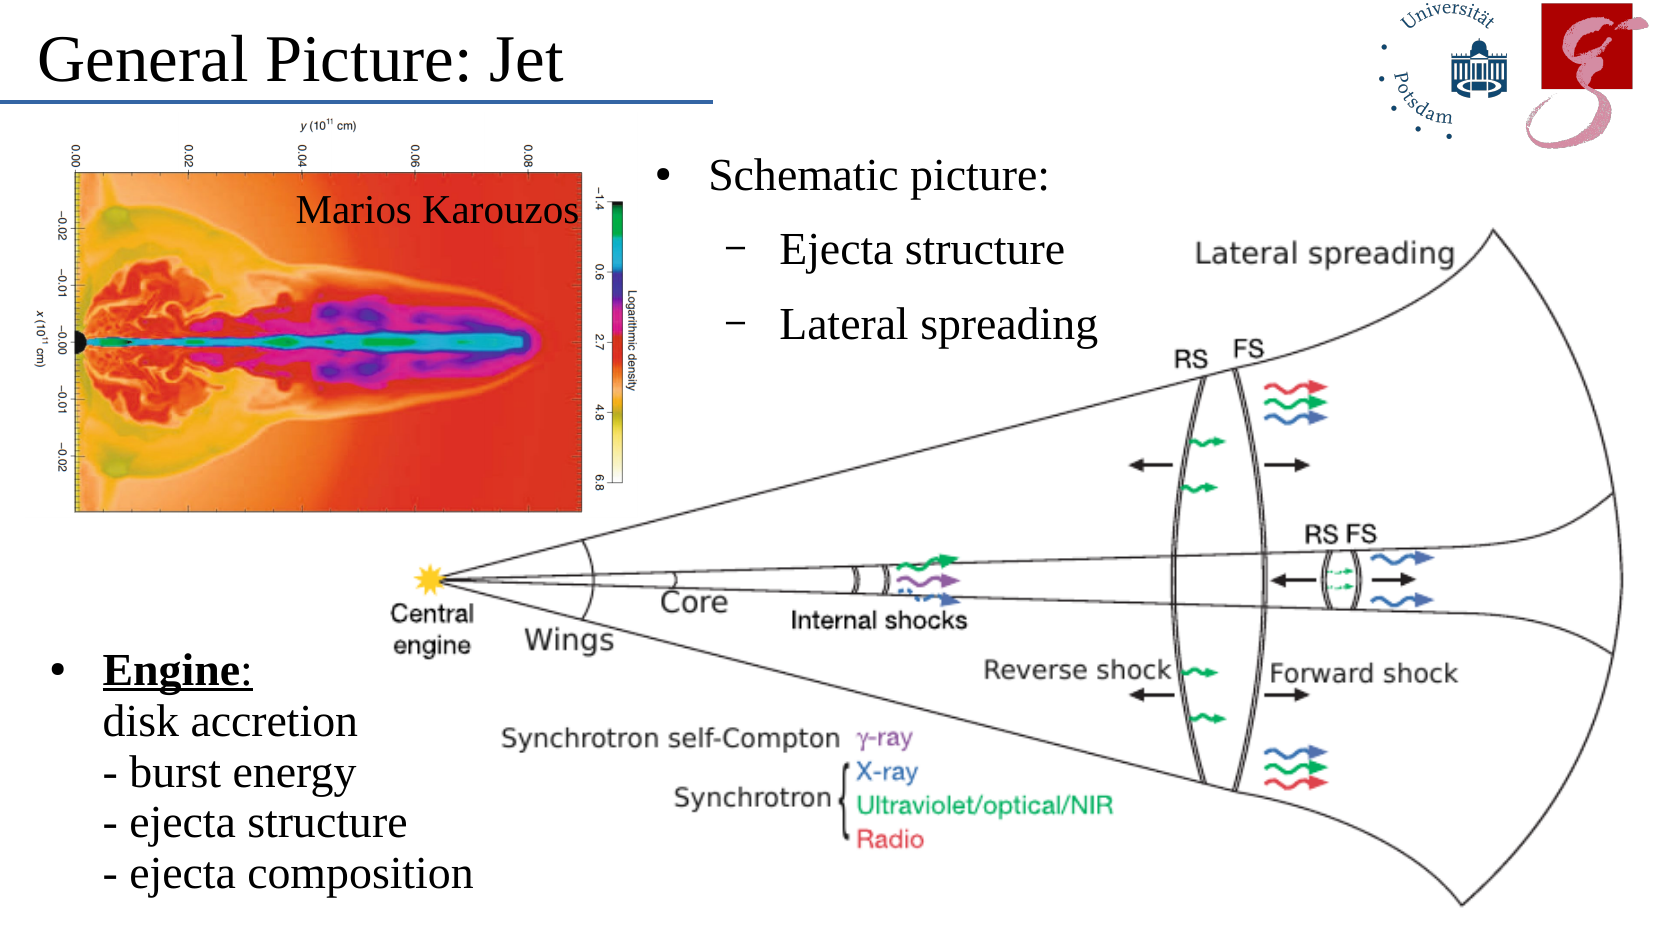

# General Picture: Jet
Schematic picture:
Ejecta structure
Lateral spreading
Marios Karouzos
Simulation
Engine:
disk accretion
- burst energy
- ejecta structure
- ejecta composition